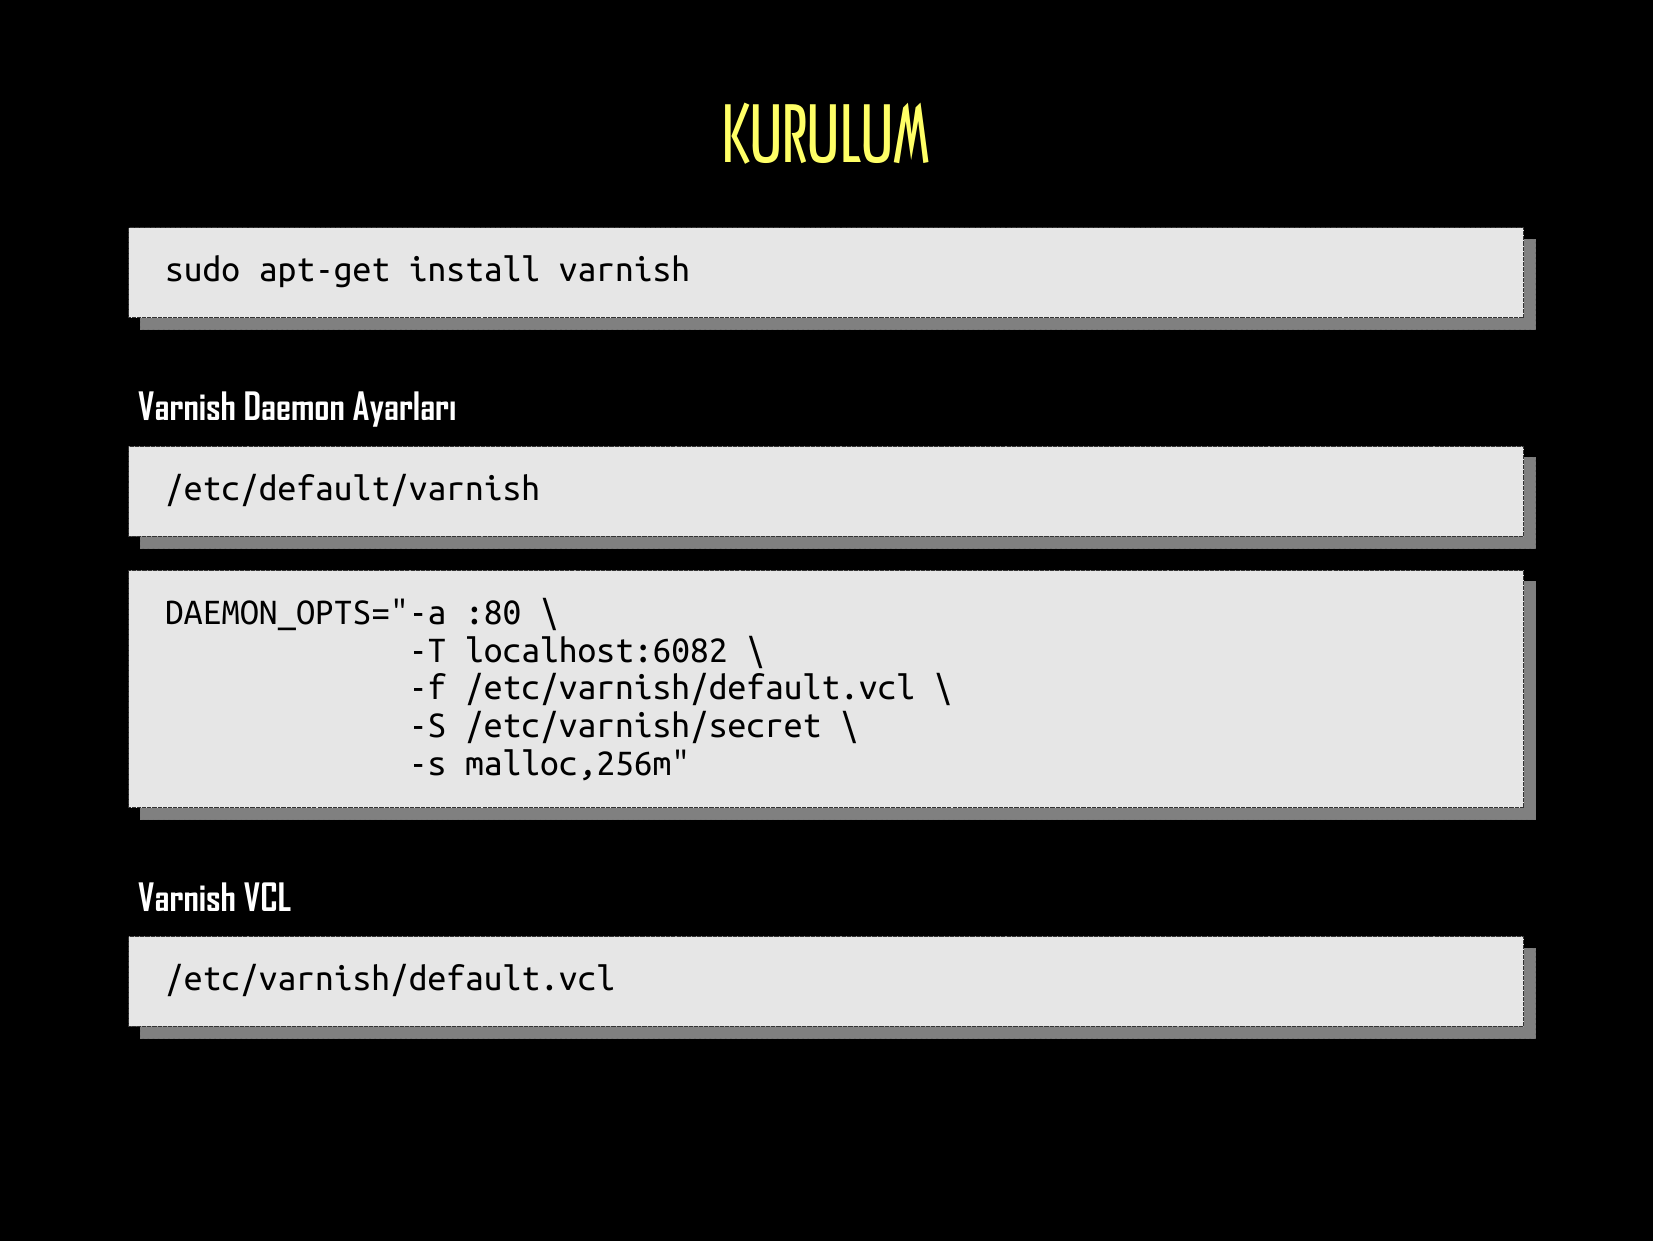

KURULUM
sudo apt-get install varnish
Varnish Daemon Ayarları
/etc/default/varnish
/etc/default/varnish
DAEMON_OPTS="-a :80 \
 -T localhost:6082 \
 -f /etc/varnish/default.vcl \
 -S /etc/varnish/secret \
 -s malloc,256m"
Varnish VCL
/etc/varnish/default.vcl